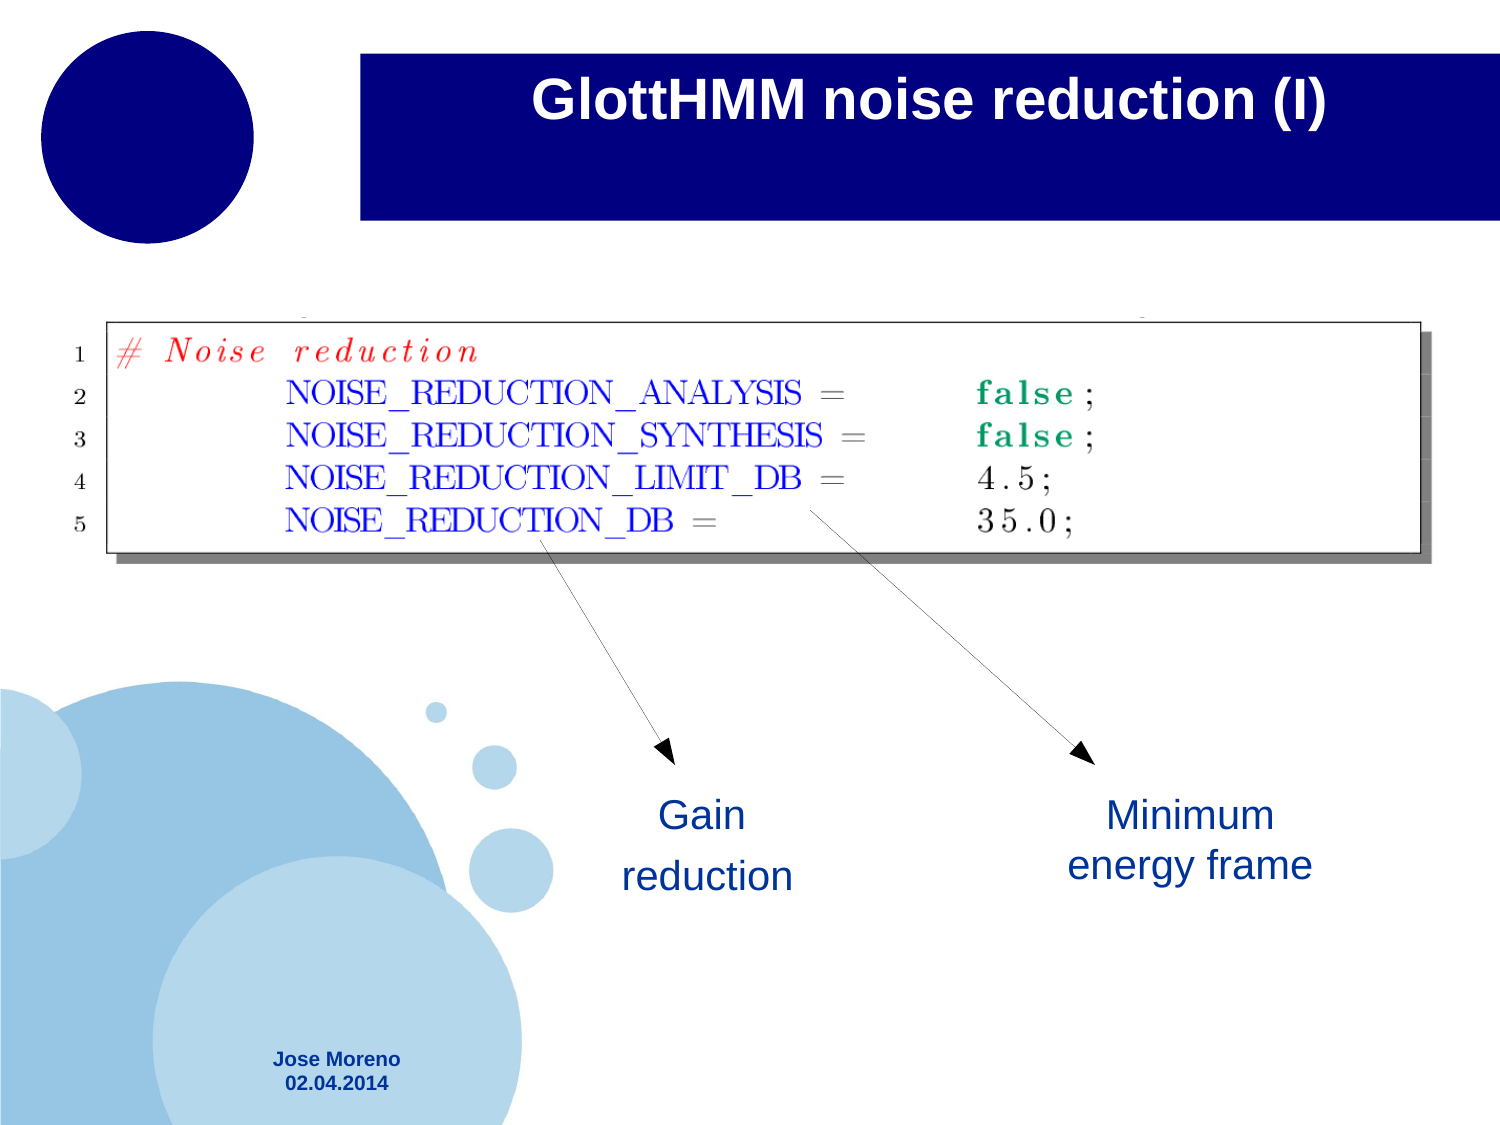

# GlottHMM noise reduction (I)
Gain
reduction
Minimum energy frame